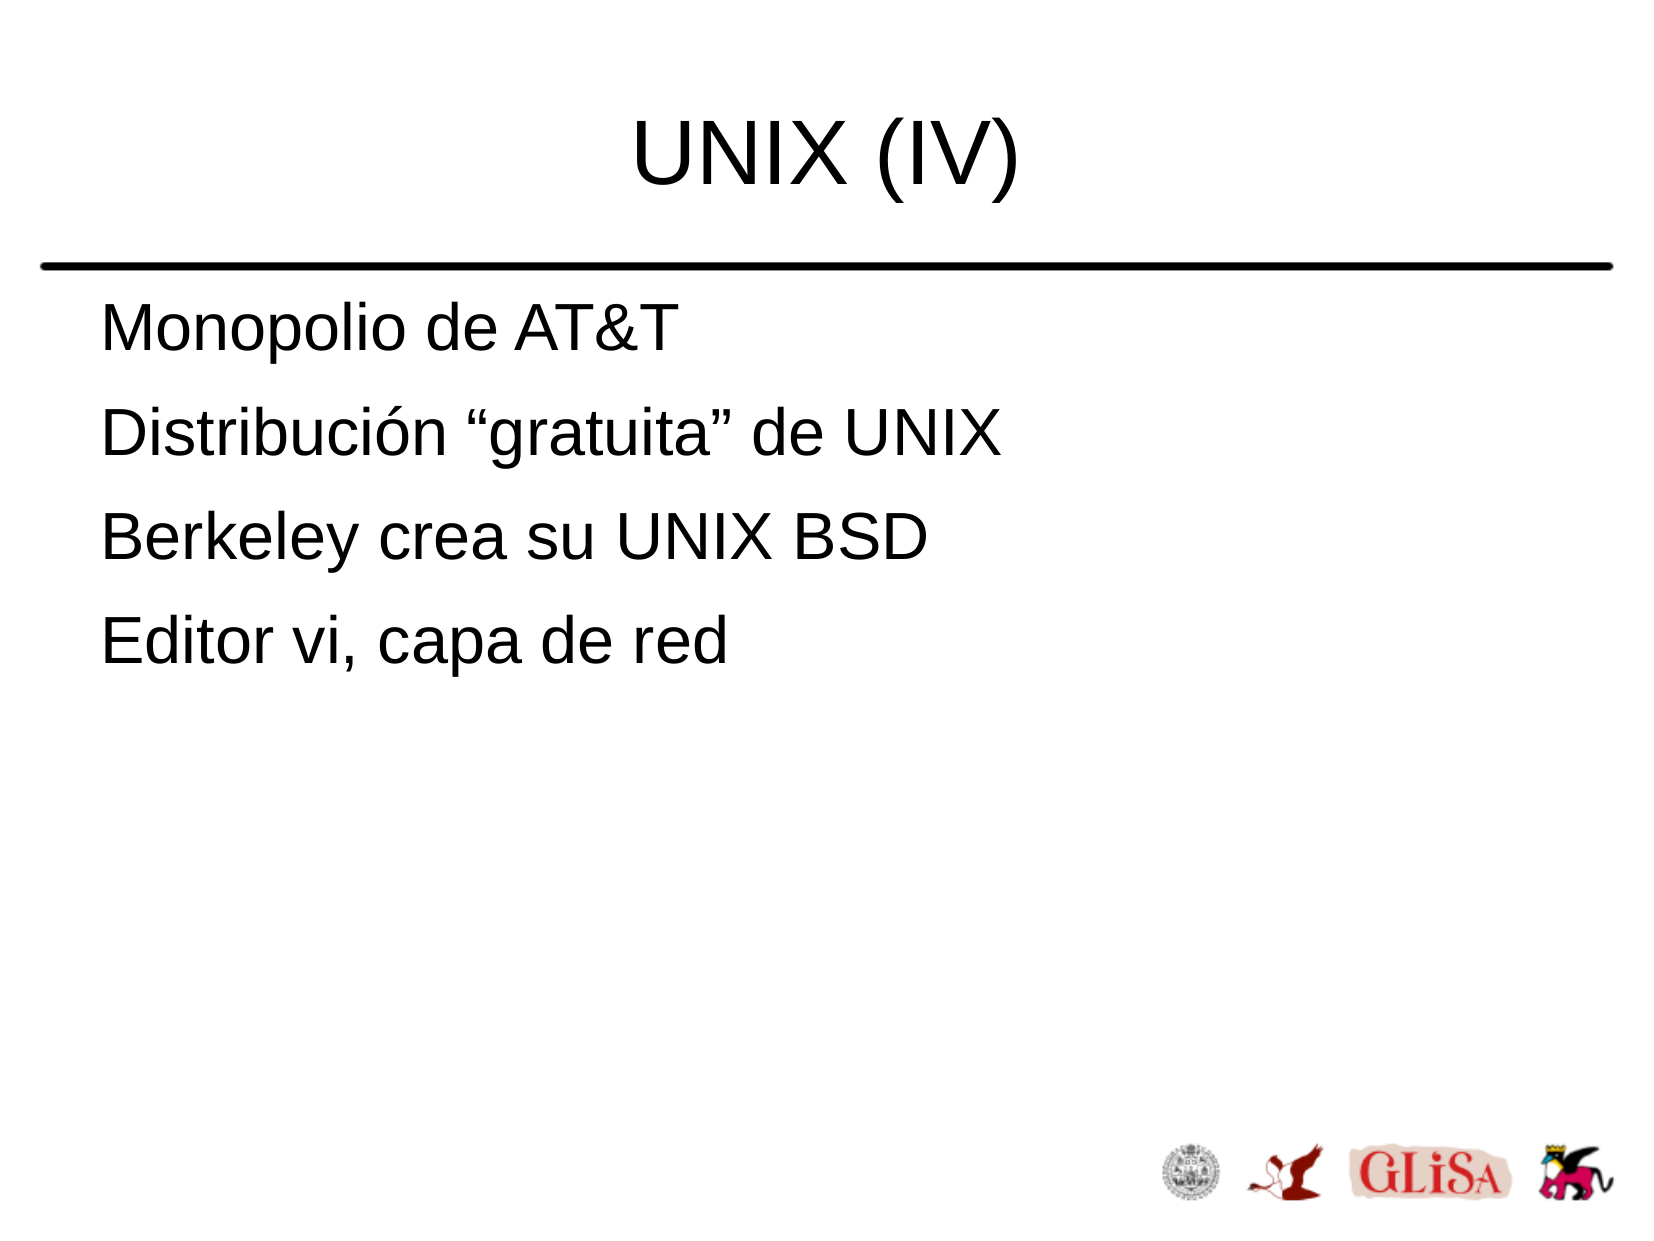

# UNIX (IV)
Monopolio de AT&T
Distribución “gratuita” de UNIX
Berkeley crea su UNIX BSD
Editor vi, capa de red